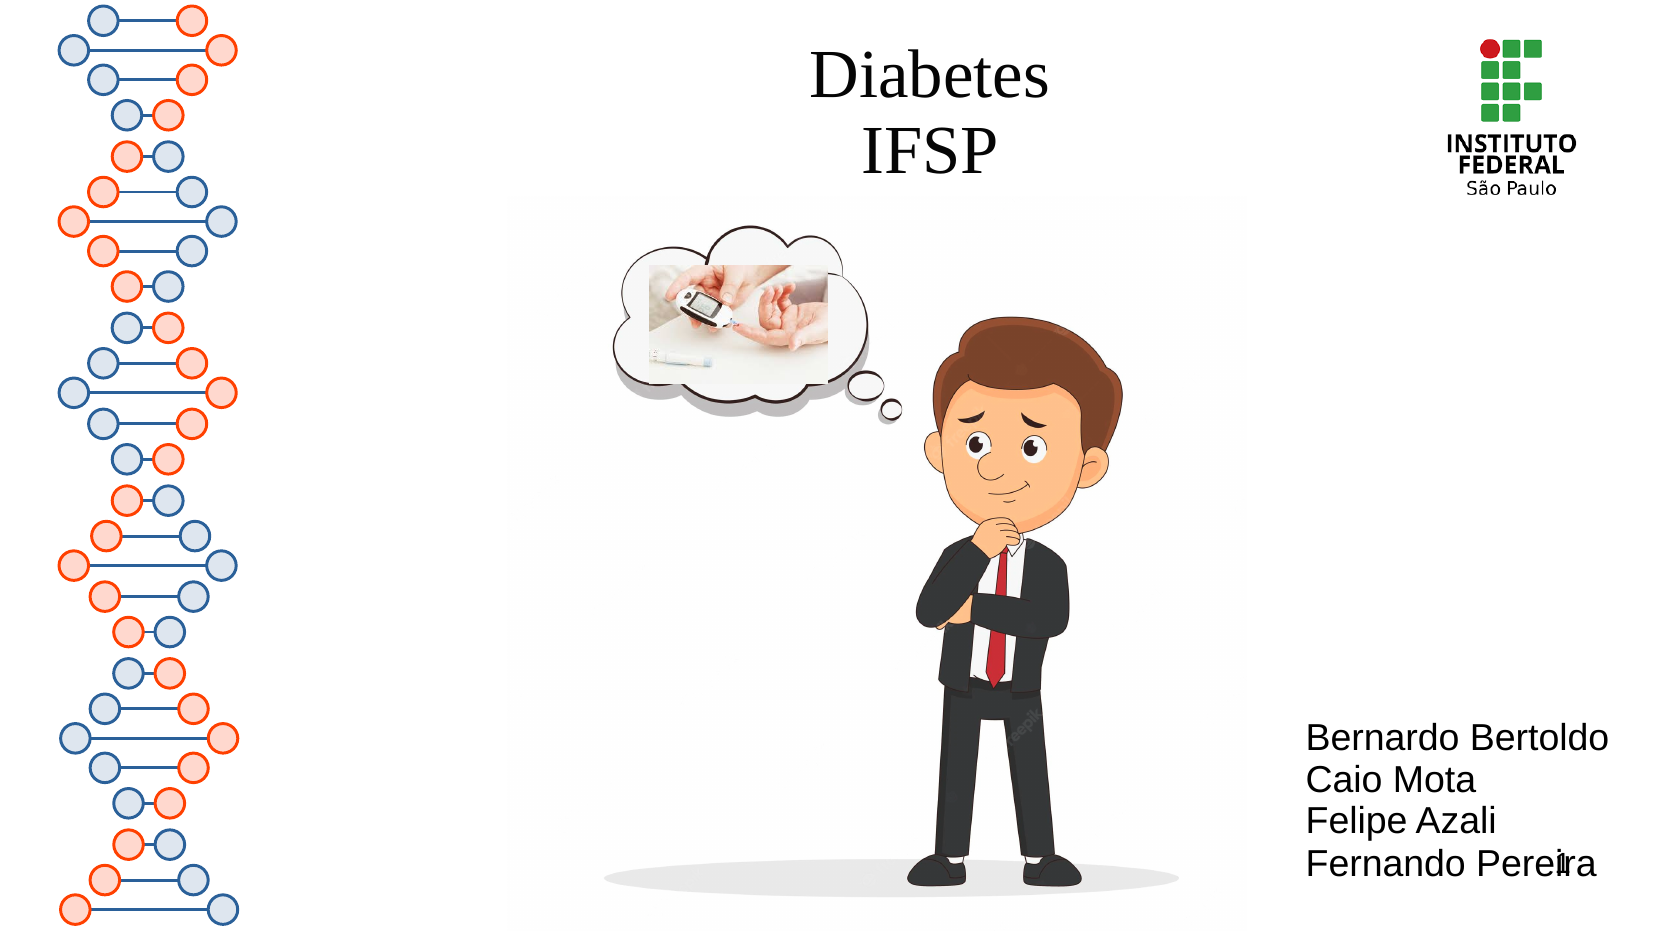

# Diabetes IFSP
Bernardo Bertoldo
Caio Mota
Felipe Azali
Fernando Pereira
1